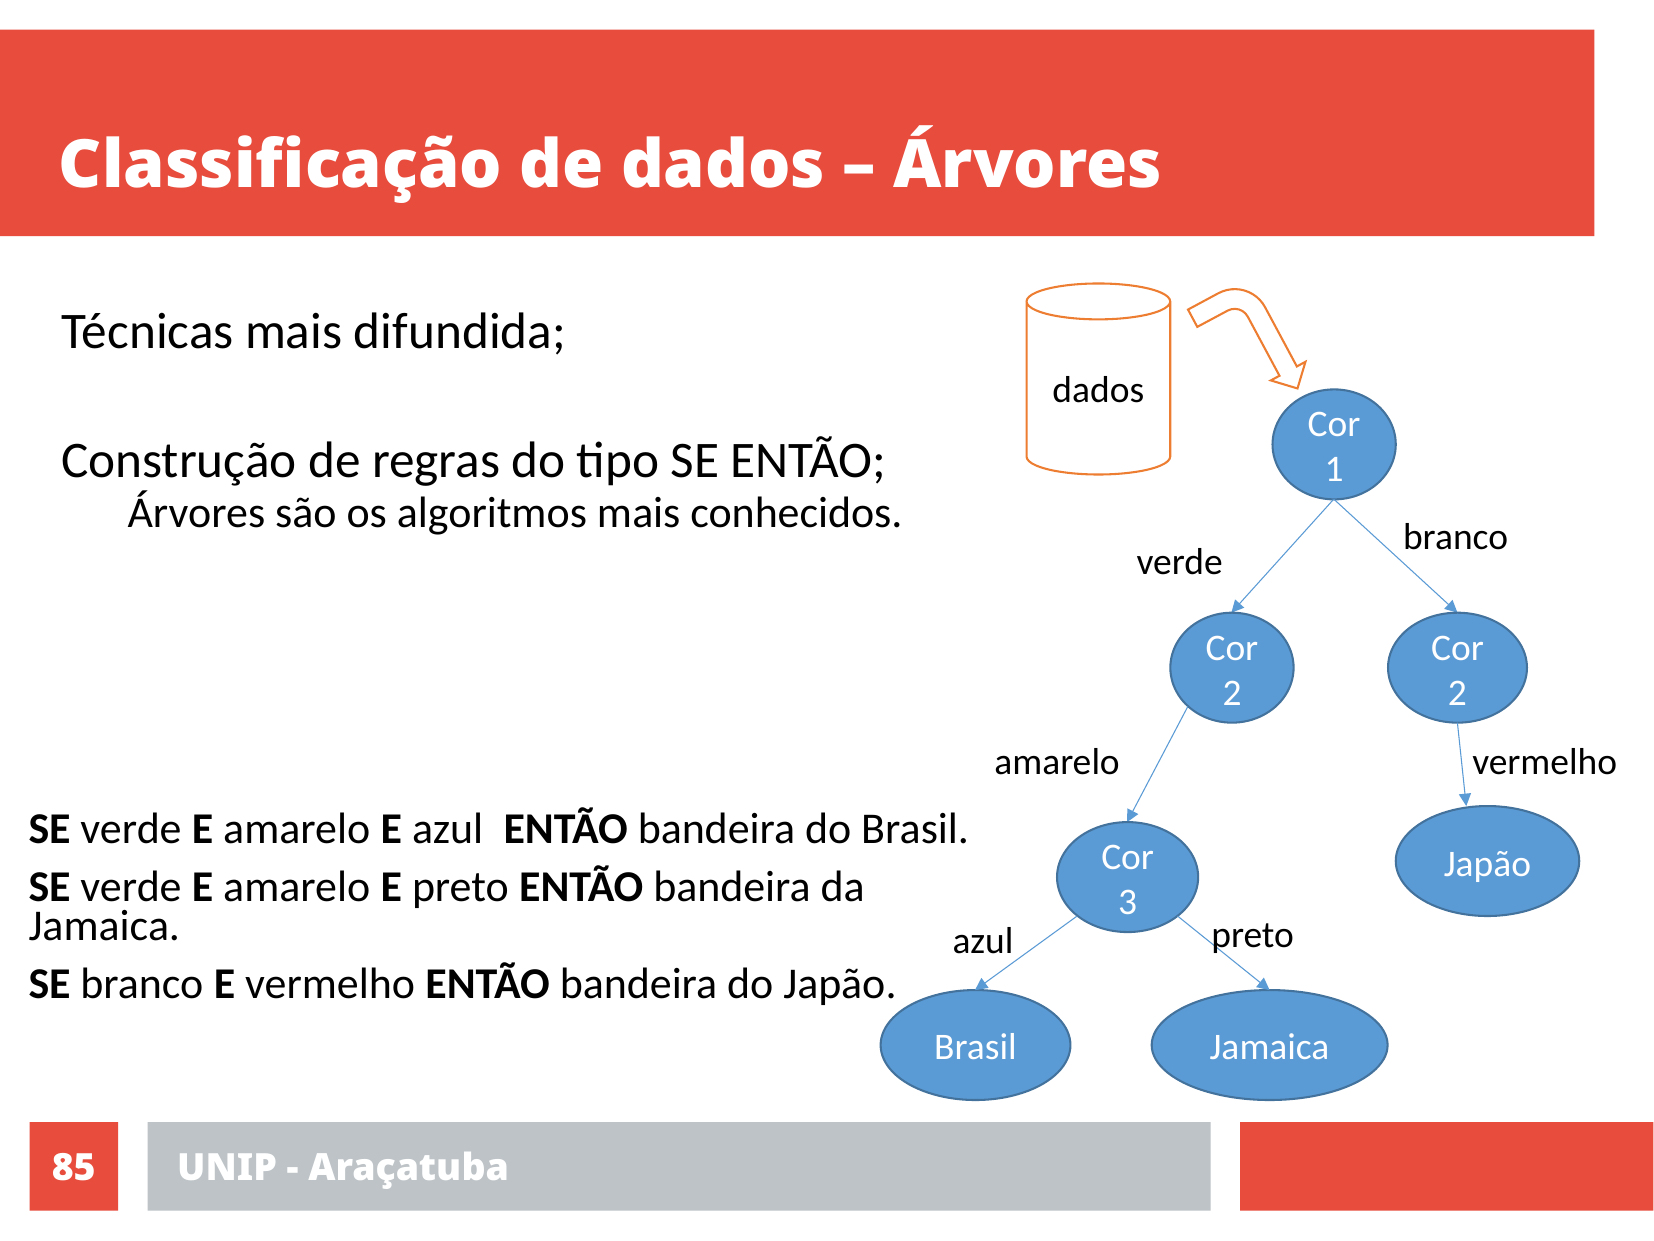

# Classificação de dados – Árvores
dados
Técnicas mais difundida;
Construção de regras do tipo SE ENTÃO;
Árvores são os algoritmos mais conhecidos.
SE verde E amarelo E azul ENTÃO bandeira do Brasil.
SE verde E amarelo E preto ENTÃO bandeira da Jamaica.
SE branco E vermelho ENTÃO bandeira do Japão.
Cor 1
branco
verde
Cor 2
Cor 2
vermelho
amarelo
Japão
Cor 3
preto
azul
Brasil
Jamaica
85
UNIP - Araçatuba